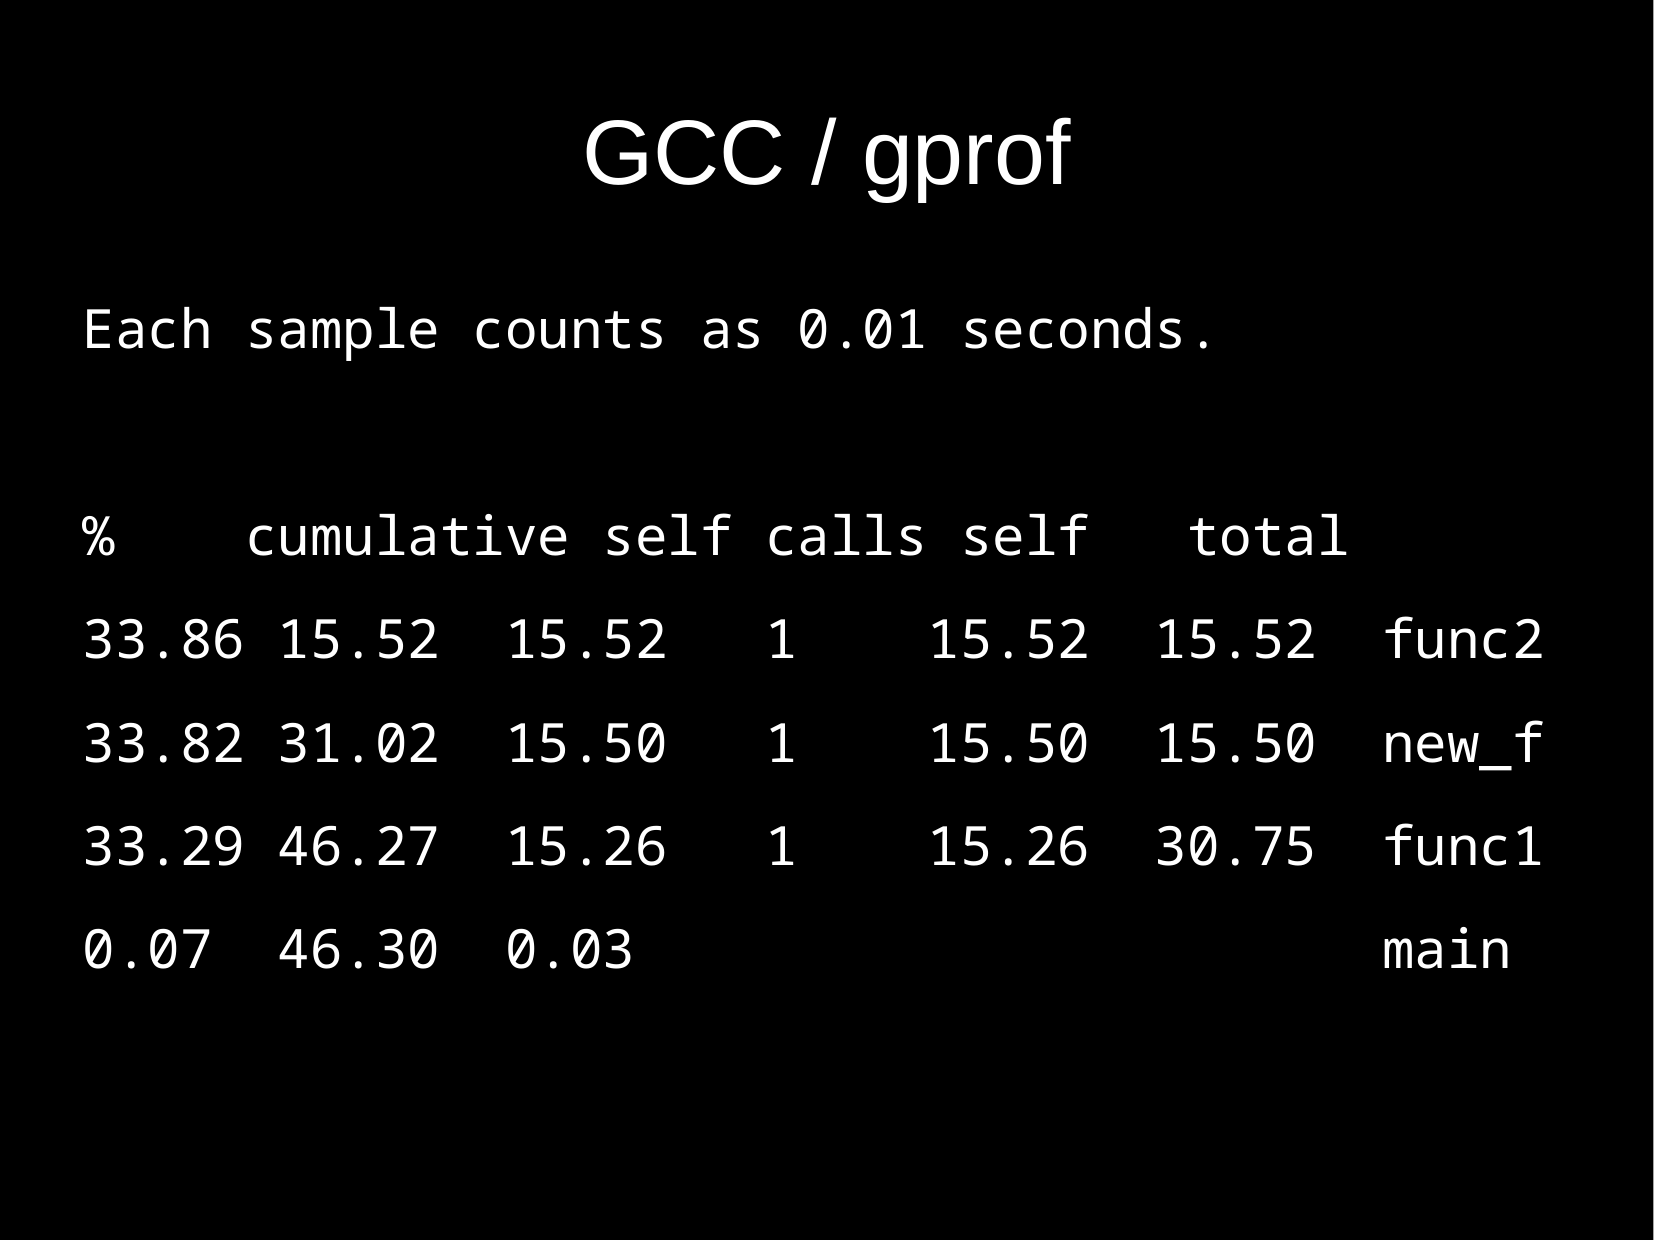

# GCC / gprof
Each sample counts as 0.01 seconds.
% cumulative self calls self total
33.86 15.52 15.52 1 15.52 15.52 func2
33.82 31.02 15.50 1 15.50 15.50 new_f
33.29 46.27 15.26 1 15.26 30.75 func1
0.07 46.30 0.03 main